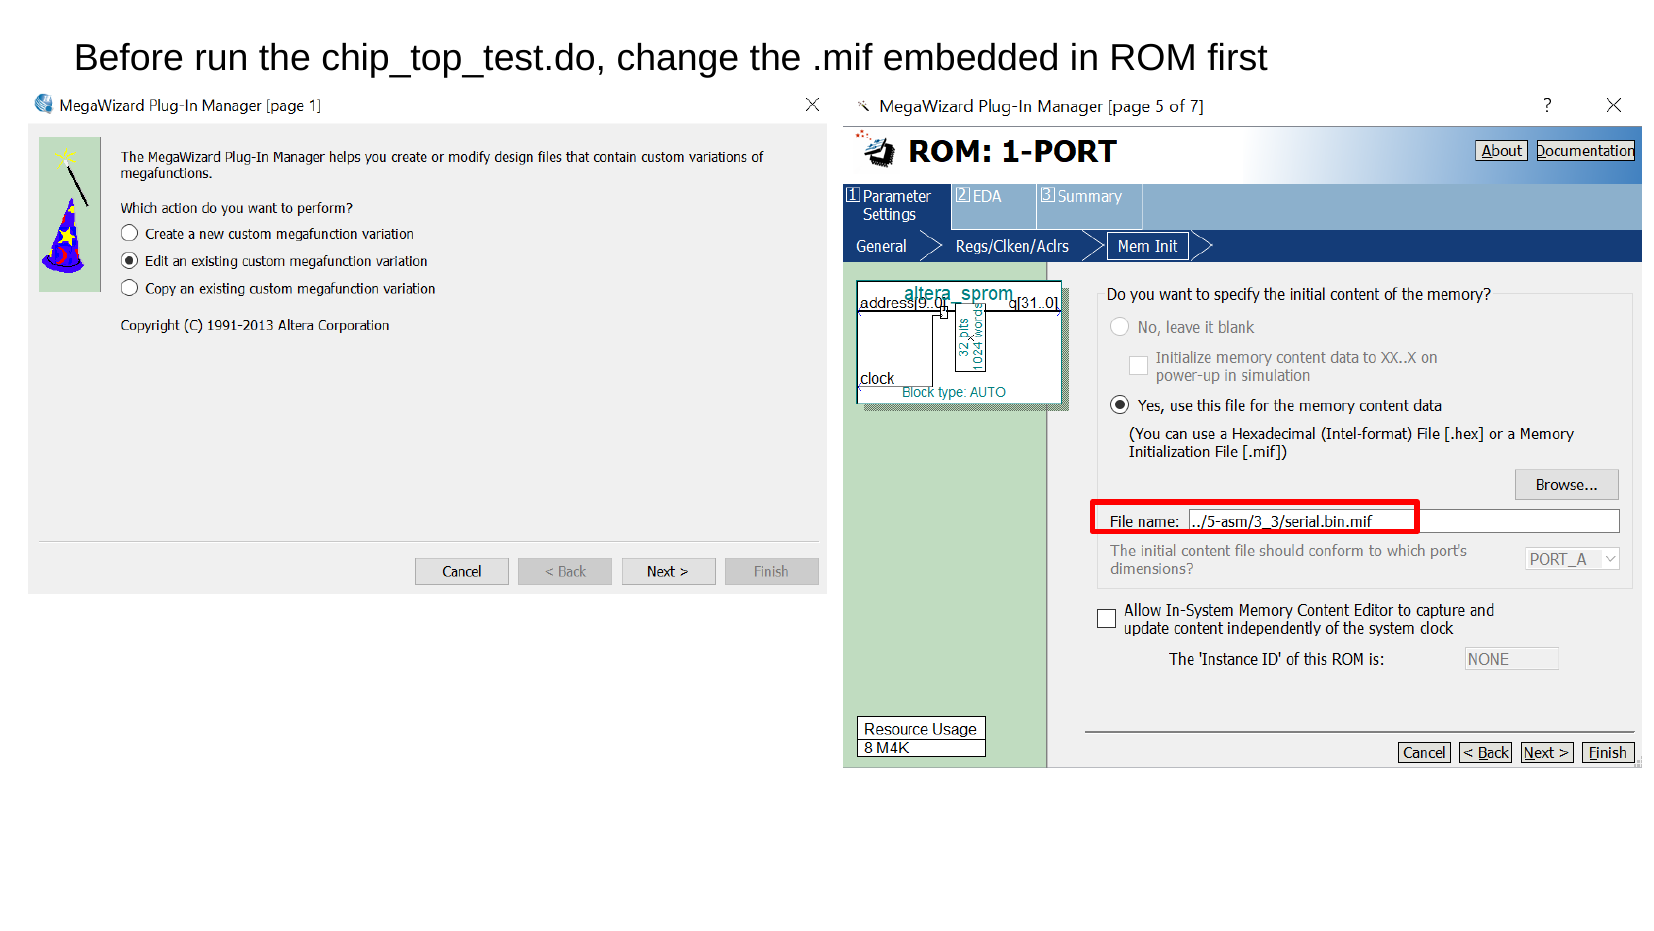

Before run the chip_top_test.do, change the .mif embedded in ROM first